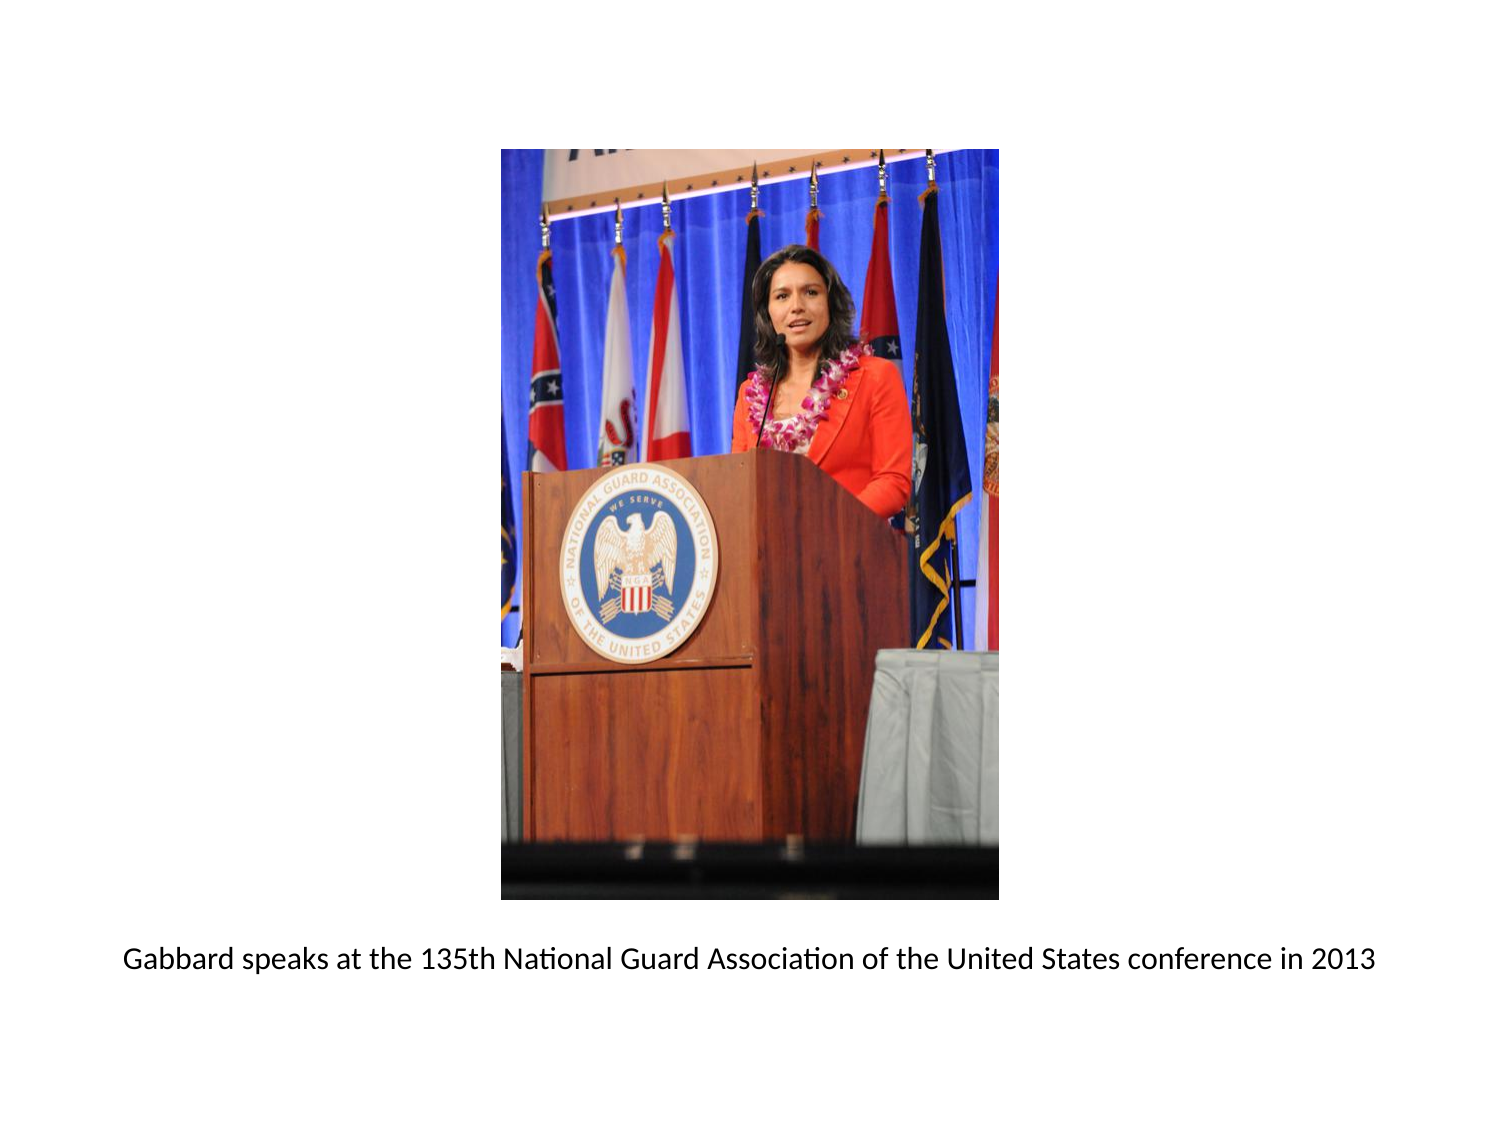

Gabbard speaks at the 135th National Guard Association of the United States conference in 2013